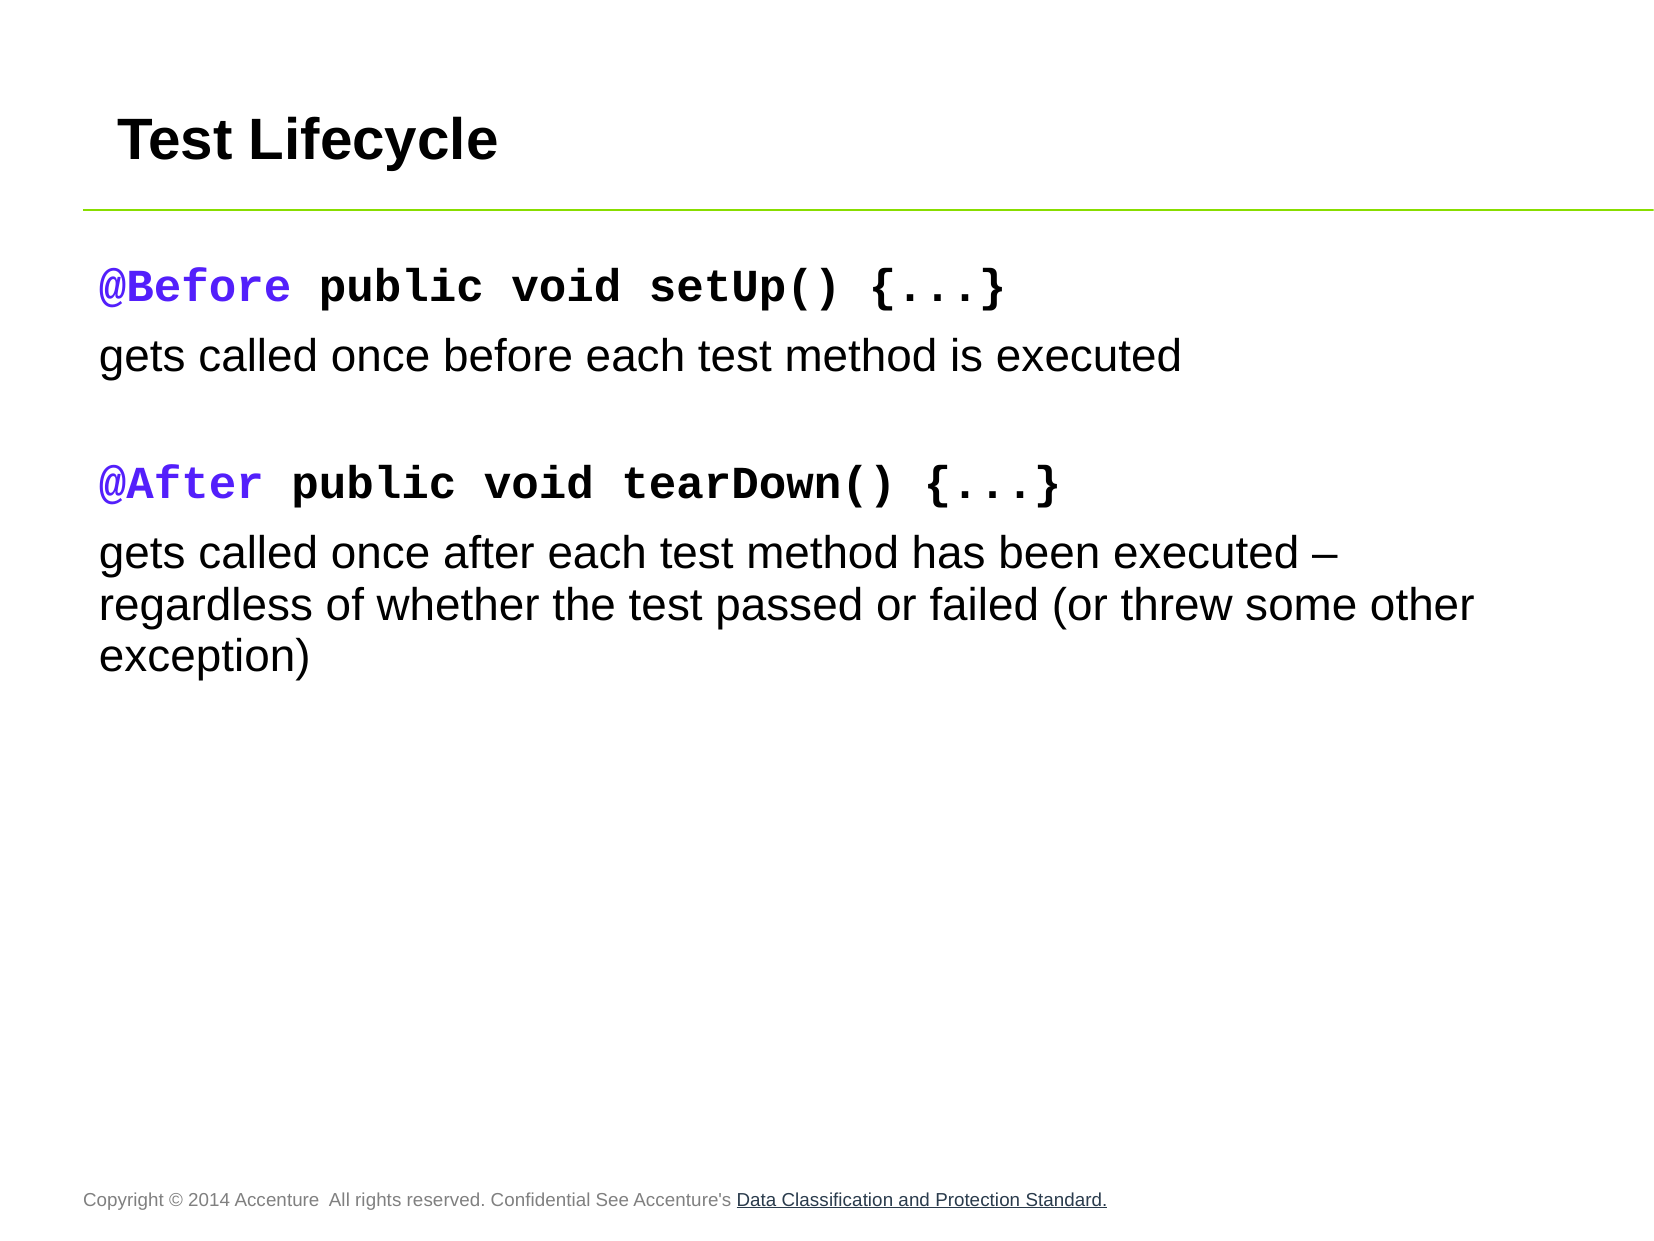

# Test Lifecycle
@Before public void setUp() {...}
gets called once before each test method is executed
@After public void tearDown() {...}
gets called once after each test method has been executed – regardless of whether the test passed or failed (or threw some other exception)